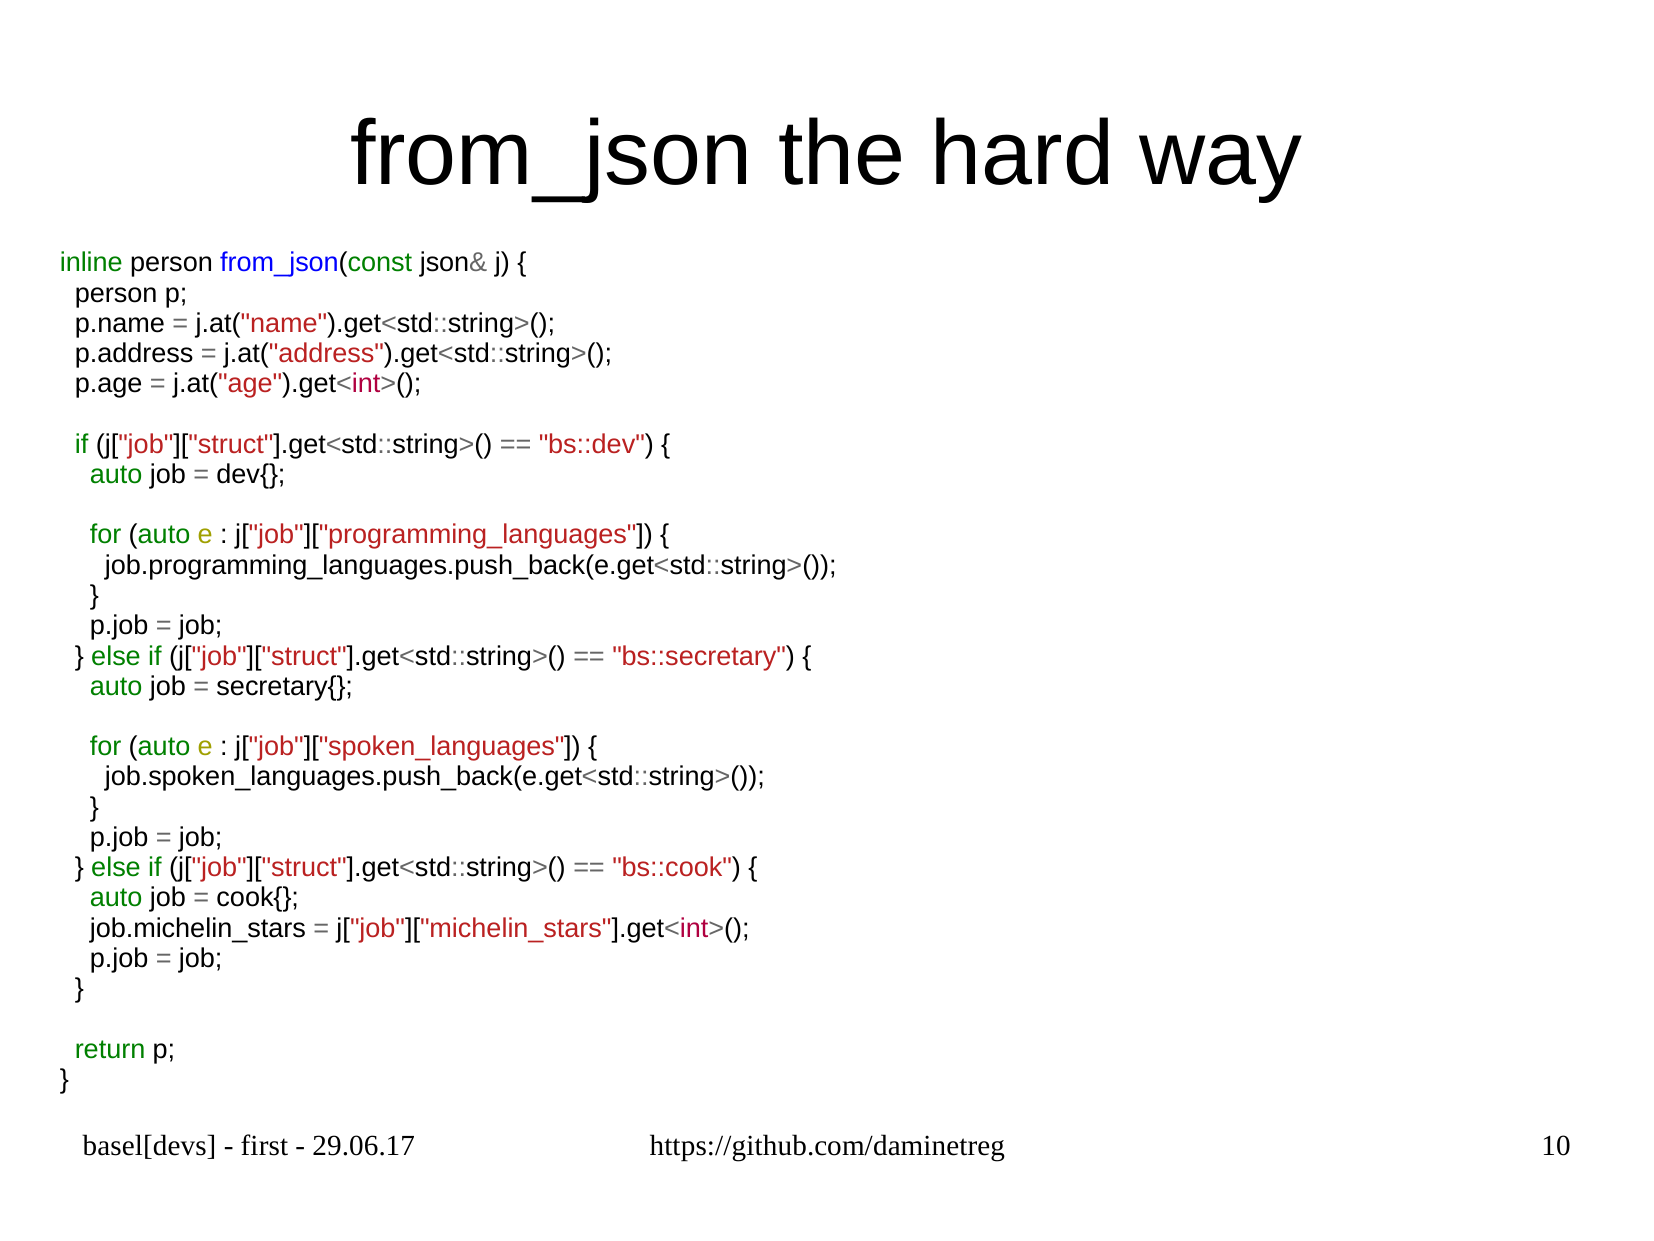

# from_json the hard way
 inline person from_json(const json& j) {
 person p;
 p.name = j.at("name").get<std::string>();
 p.address = j.at("address").get<std::string>();
 p.age = j.at("age").get<int>();
 if (j["job"]["struct"].get<std::string>() == "bs::dev") {
 auto job = dev{};
 for (auto e : j["job"]["programming_languages"]) {
 job.programming_languages.push_back(e.get<std::string>());
 }
 p.job = job;
 } else if (j["job"]["struct"].get<std::string>() == "bs::secretary") {
 auto job = secretary{};
 for (auto e : j["job"]["spoken_languages"]) {
 job.spoken_languages.push_back(e.get<std::string>());
 }
 p.job = job;
 } else if (j["job"]["struct"].get<std::string>() == "bs::cook") {
 auto job = cook{};
 job.michelin_stars = j["job"]["michelin_stars"].get<int>();
 p.job = job;
 }
 return p;
 }
basel[devs] - first - 29.06.17
https://github.com/daminetreg
10